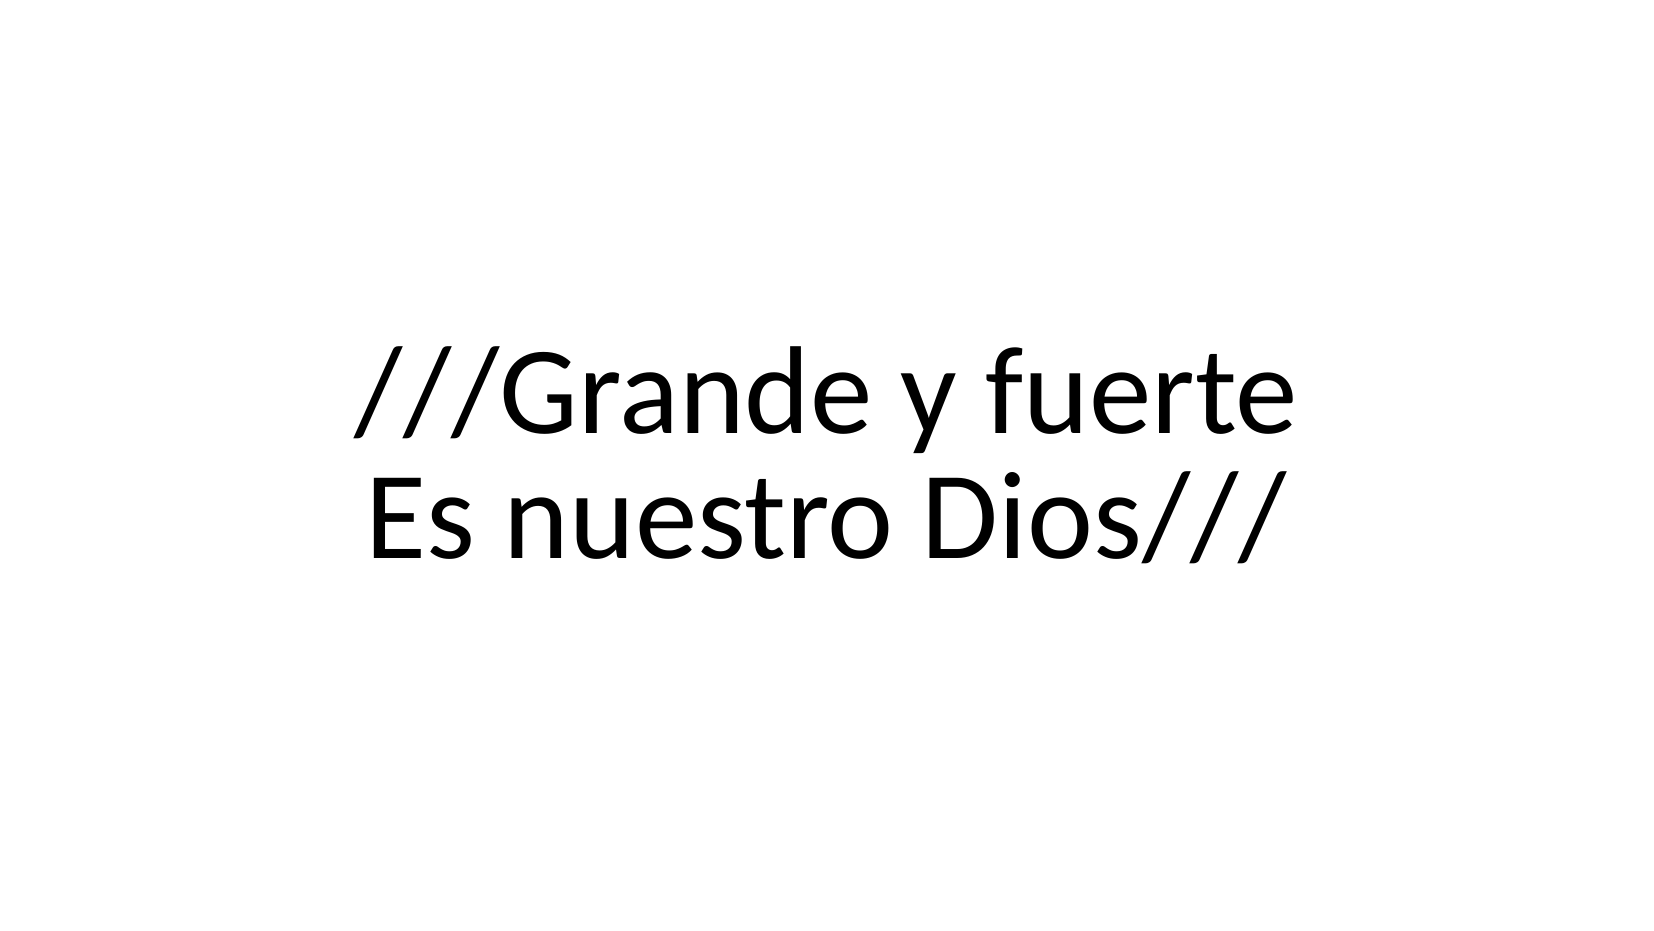

# ///Grande y fuerte Es nuestro Dios///